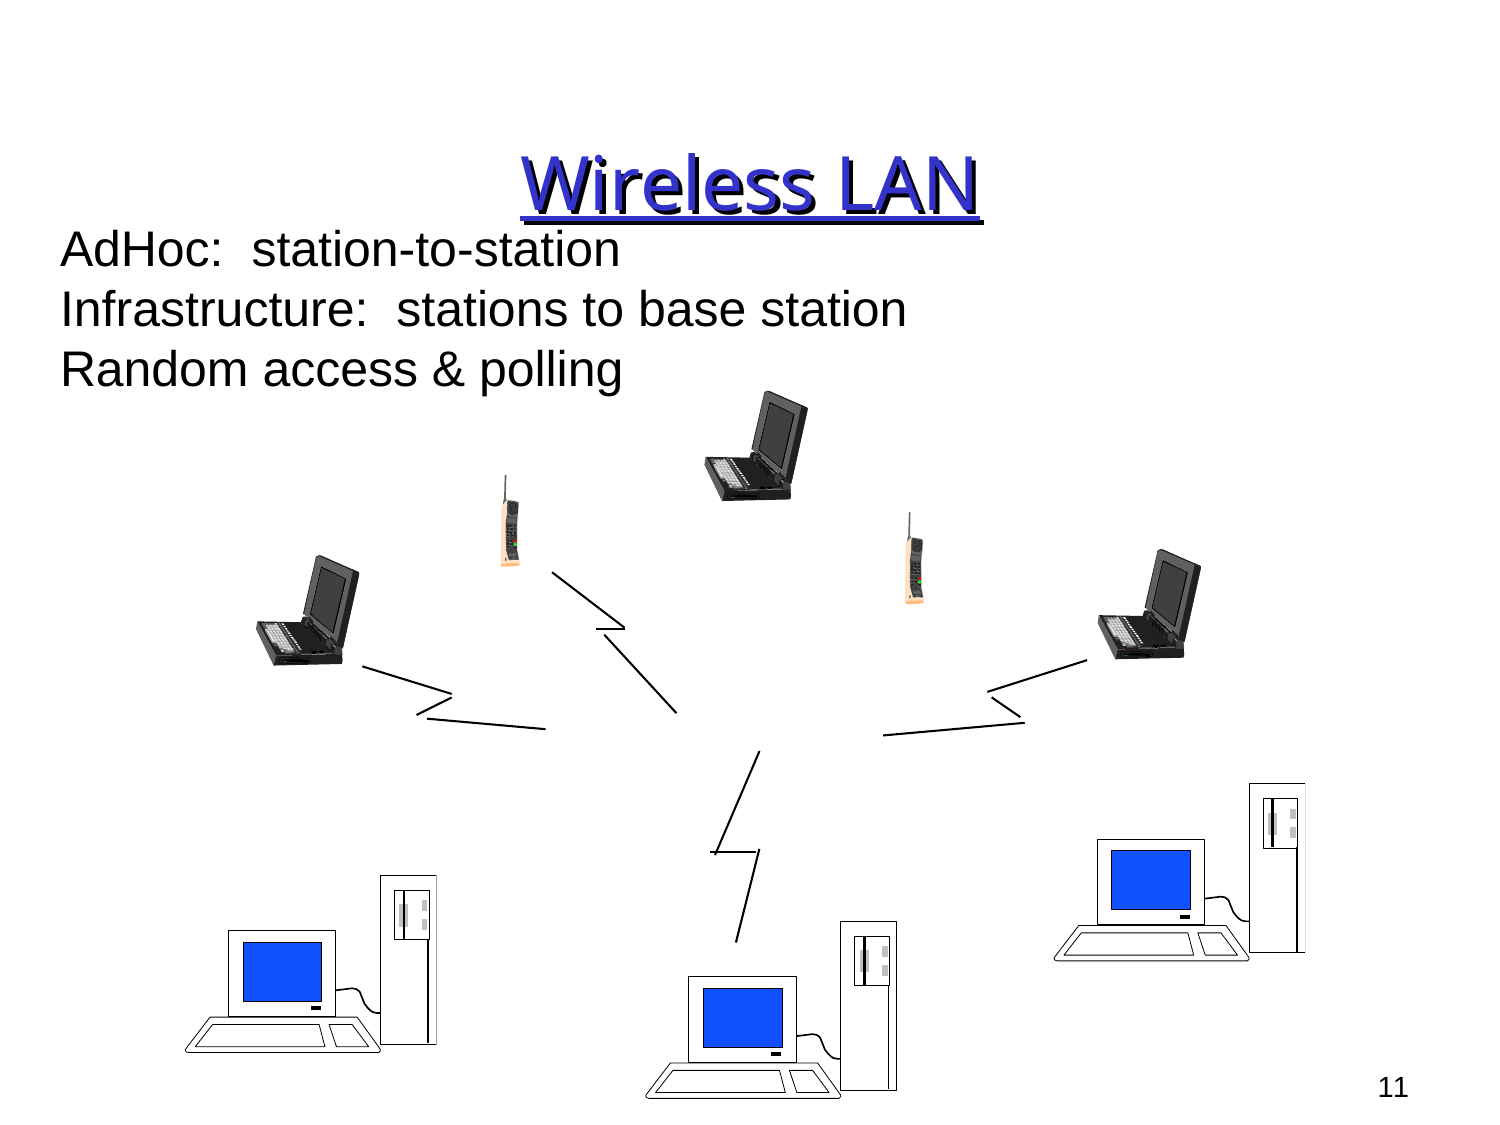

# Wireless LAN
AdHoc: station-to-station
Infrastructure: stations to base station
Random access & polling
11